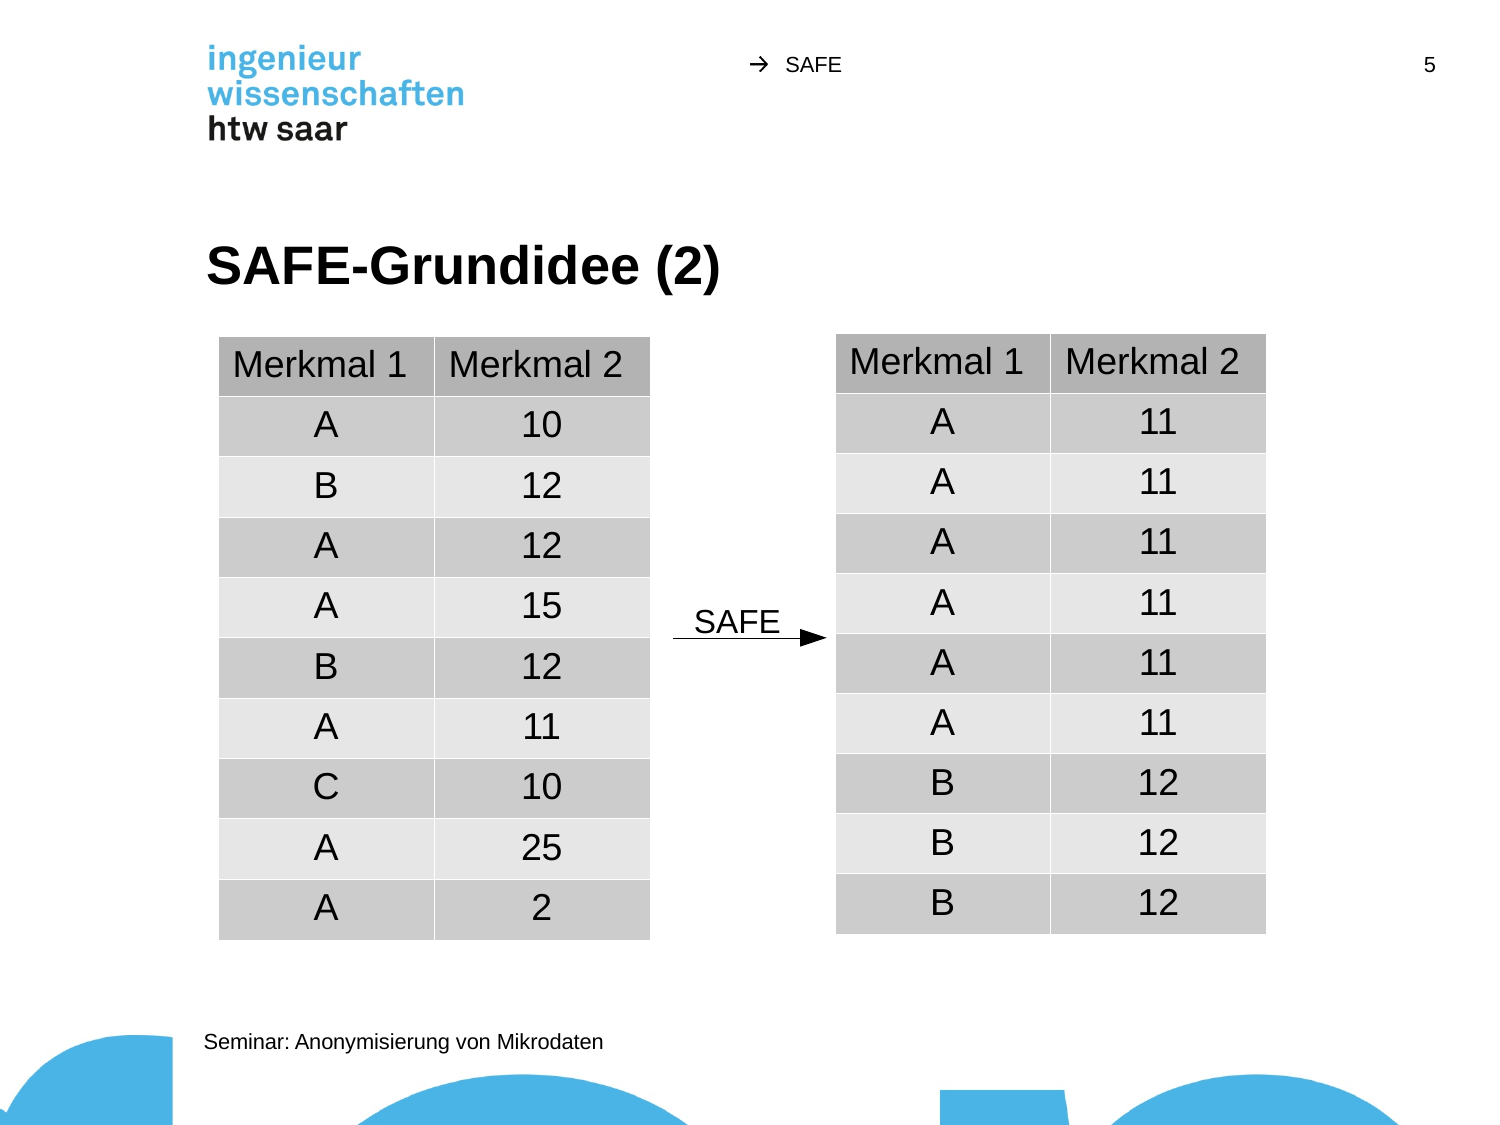

SAFE
SAFE-Grundidee (2)
| Merkmal 1 | Merkmal 2 |
| --- | --- |
| A | 11 |
| A | 11 |
| A | 11 |
| A | 11 |
| A | 11 |
| A | 11 |
| B | 12 |
| B | 12 |
| B | 12 |
| Merkmal 1 | Merkmal 2 |
| --- | --- |
| A | 10 |
| B | 12 |
| A | 12 |
| A | 15 |
| B | 12 |
| A | 11 |
| C | 10 |
| A | 25 |
| A | 2 |
SAFE
Seminar: Anonymisierung von Mikrodaten